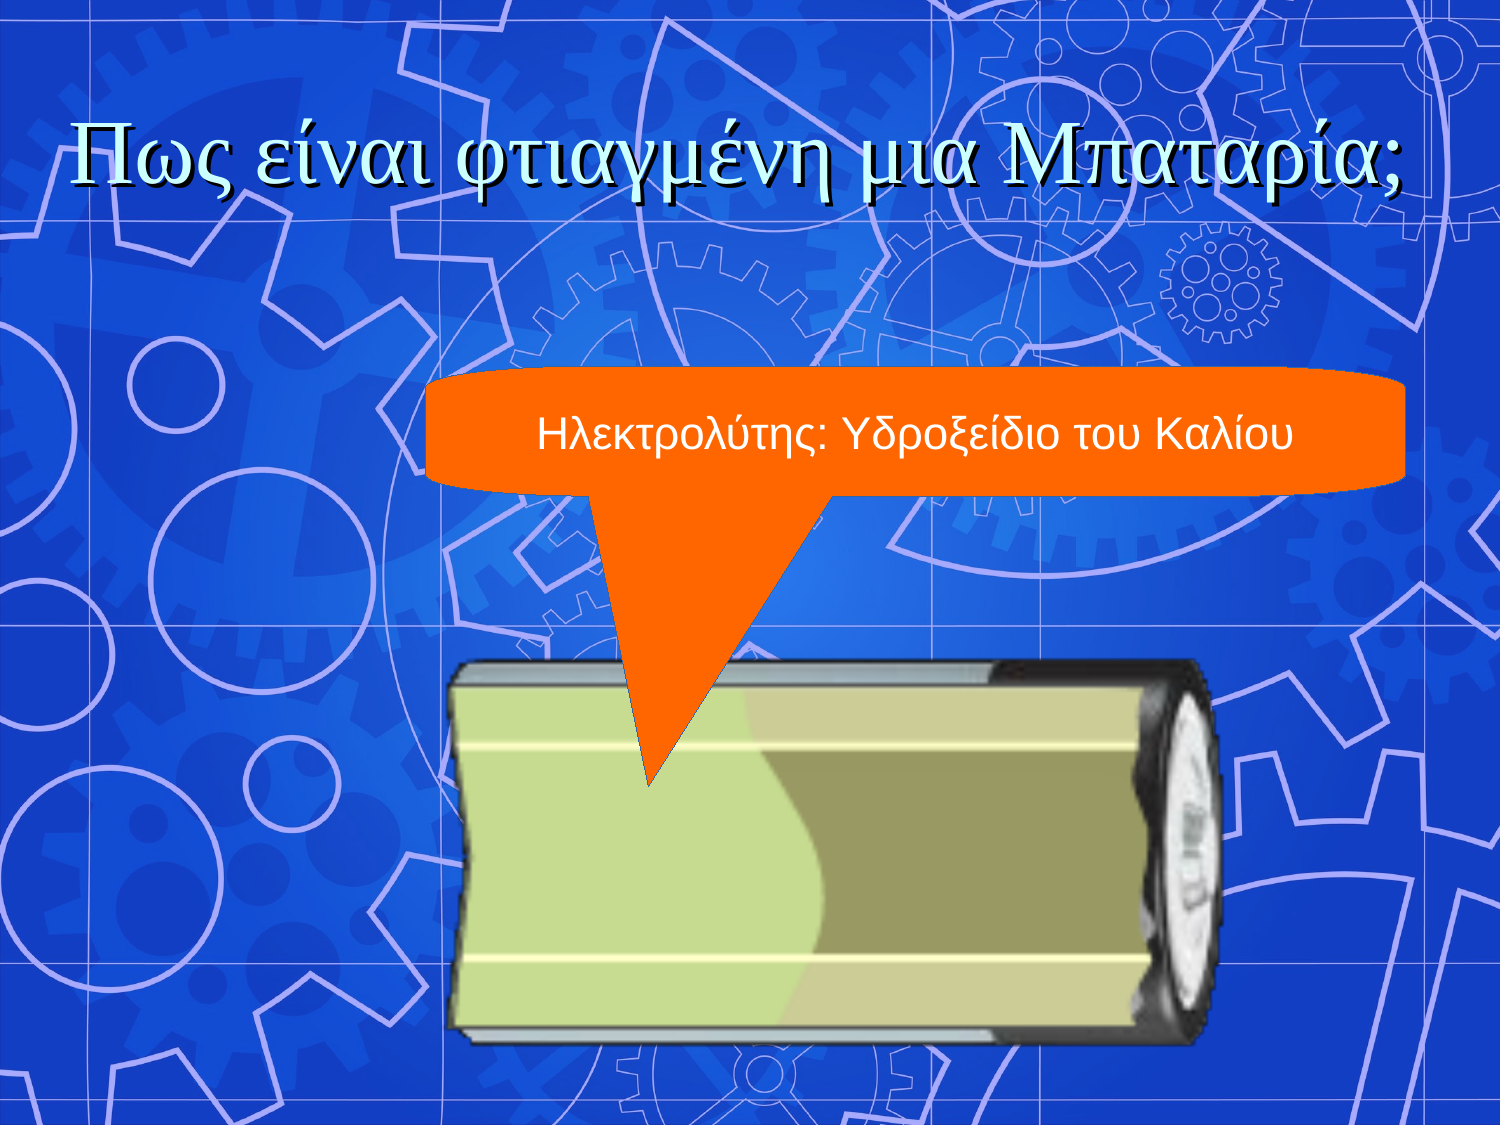

# Πως είναι φτιαγμένη μια Μπαταρία;
Ηλεκτρολύτης: Υδροξείδιο του Καλίου